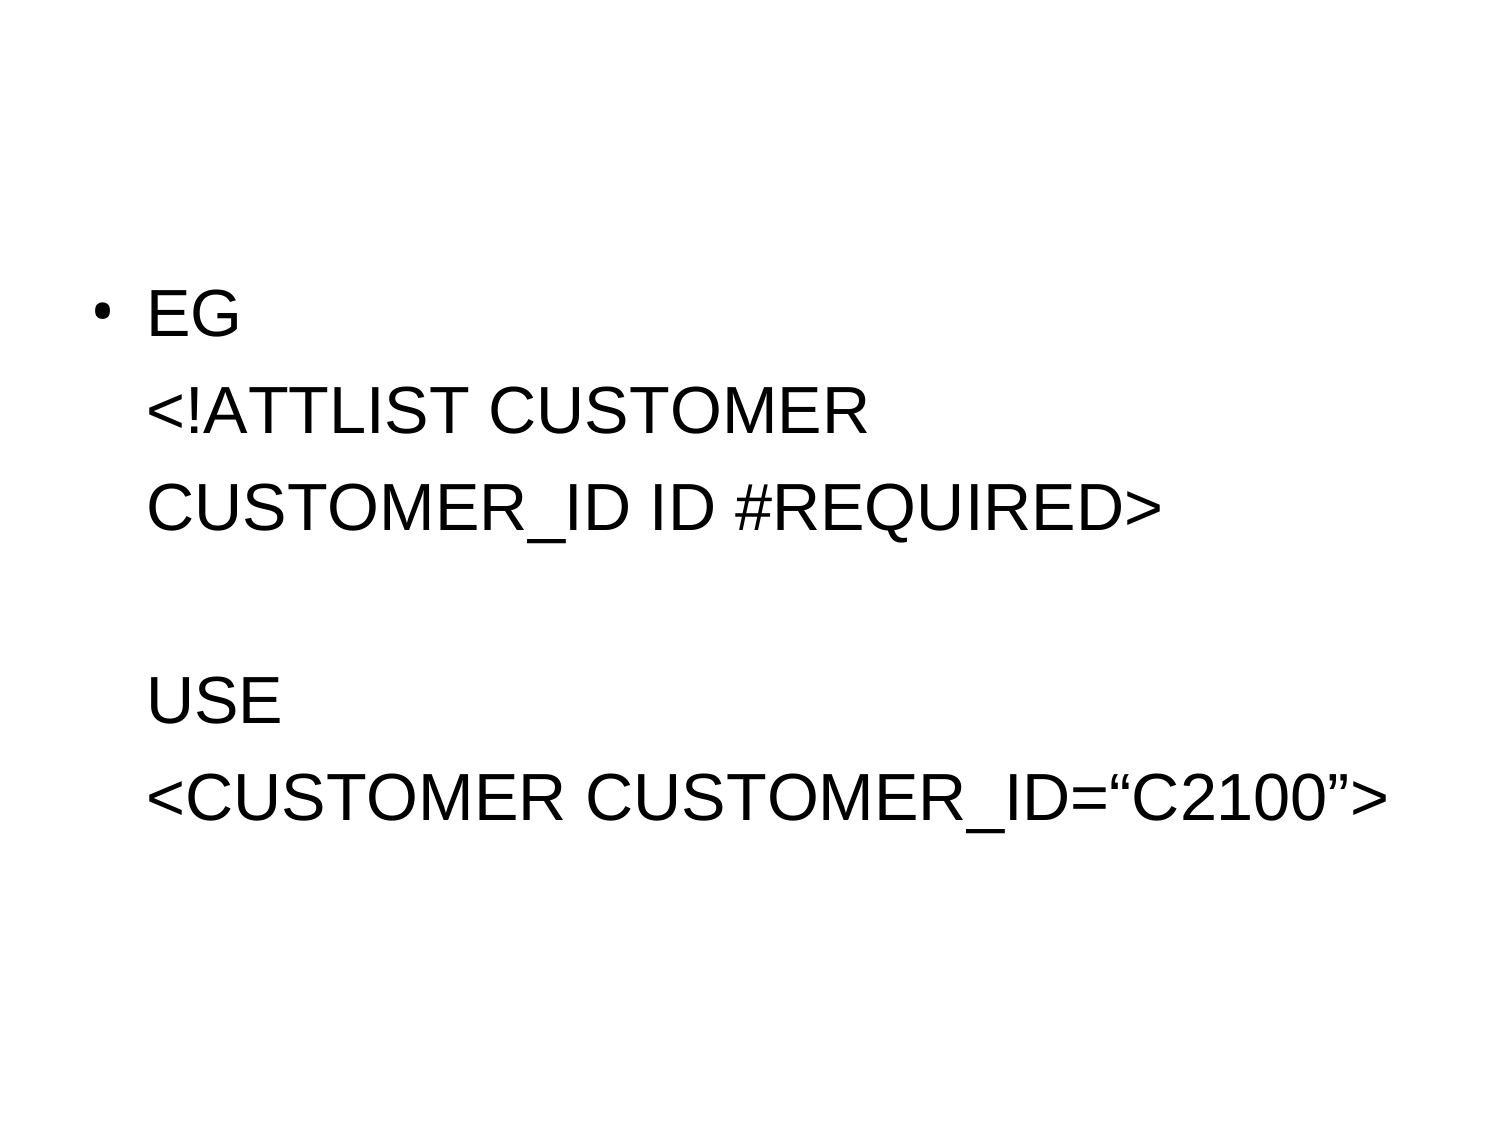

#
EG
<!ATTLIST CUSTOMER
CUSTOMER_ID ID #REQUIRED>
USE
<CUSTOMER CUSTOMER_ID=“C2100”>